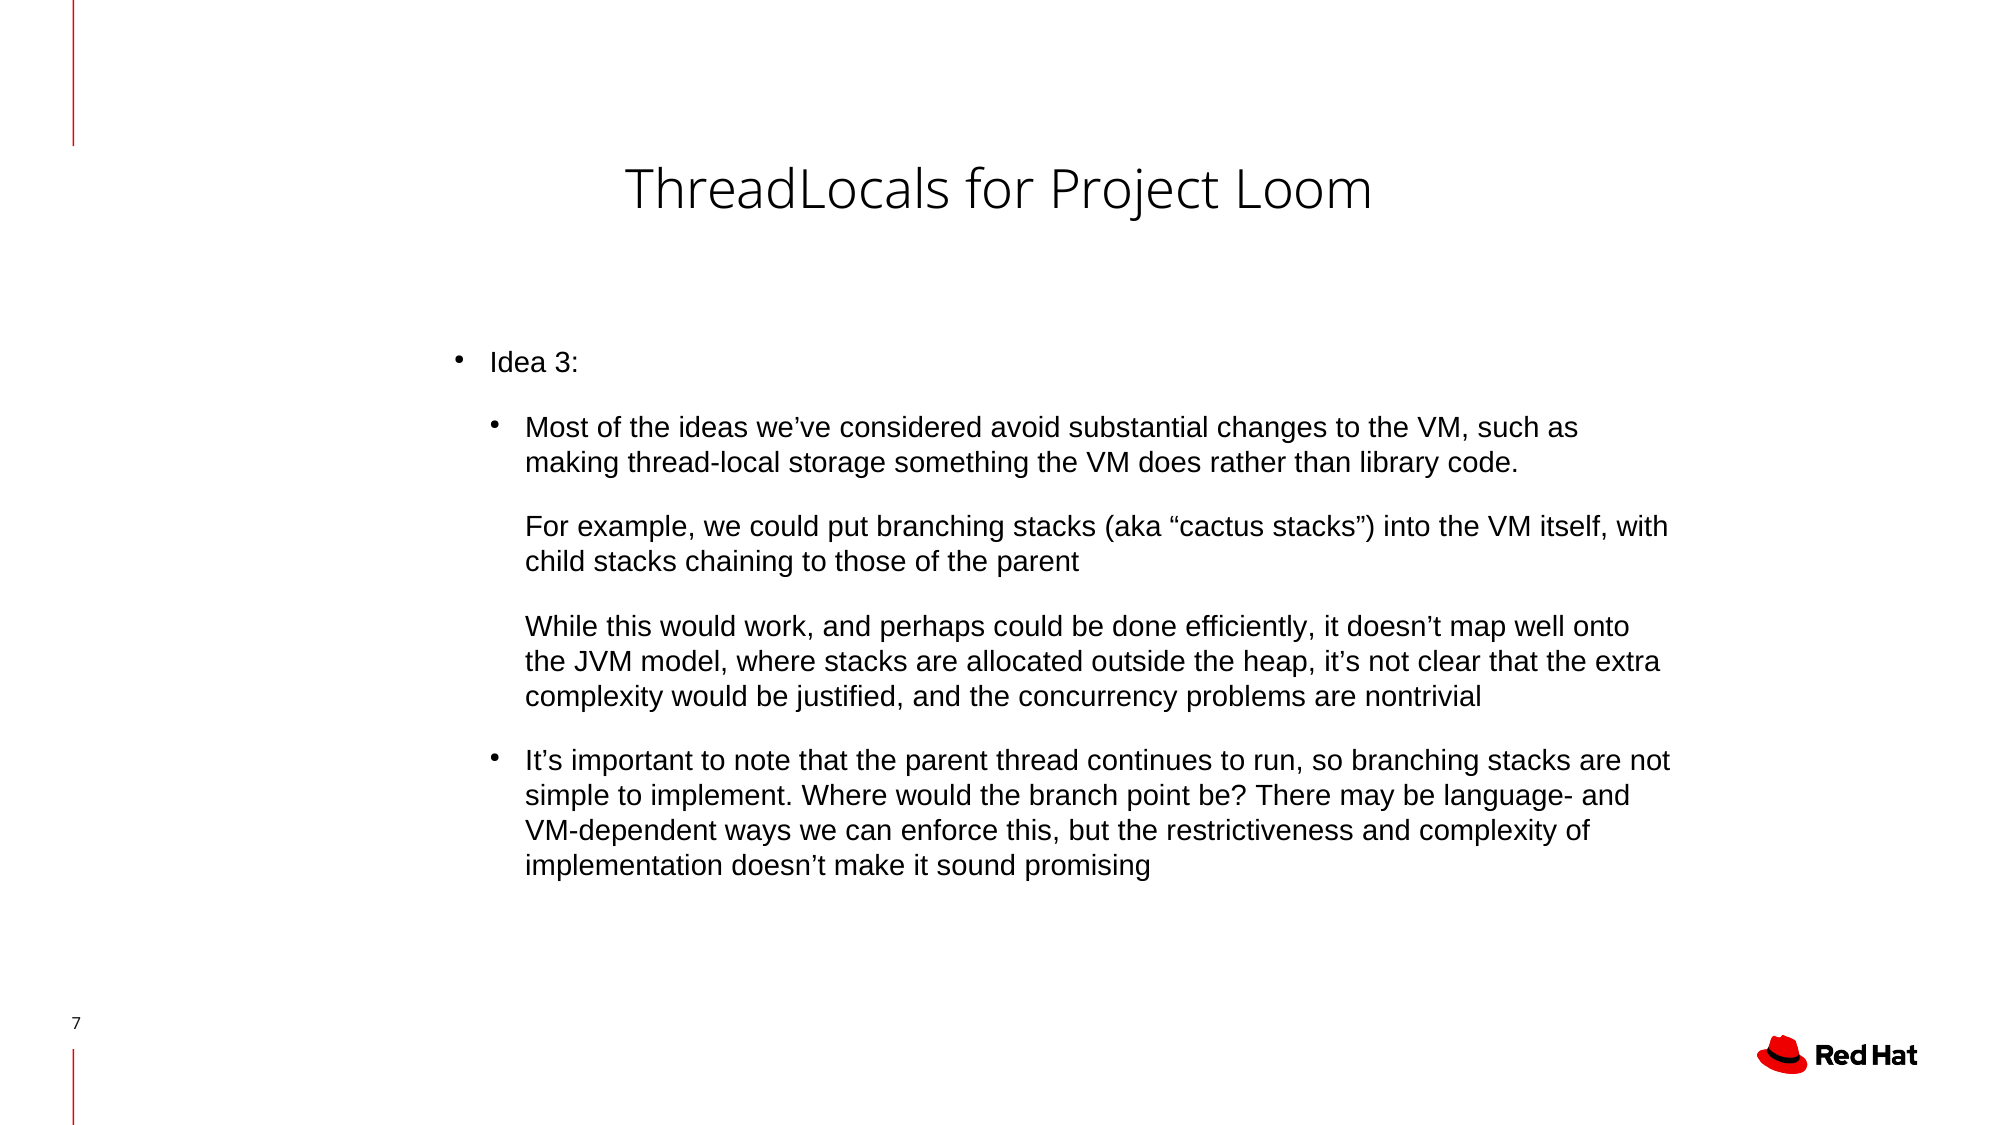

# ThreadLocals for Project Loom
Idea 3:
Most of the ideas we’ve considered avoid substantial changes to the VM, such as making thread-local storage something the VM does rather than library code.
For example, we could put branching stacks (aka “cactus stacks”) into the VM itself, with child stacks chaining to those of the parent
While this would work, and perhaps could be done efficiently, it doesn’t map well onto the JVM model, where stacks are allocated outside the heap, it’s not clear that the extra complexity would be justified, and the concurrency problems are nontrivial
It’s important to note that the parent thread continues to run, so branching stacks are not simple to implement. Where would the branch point be? There may be language- and VM-dependent ways we can enforce this, but the restrictiveness and complexity of implementation doesn’t make it sound promising
7